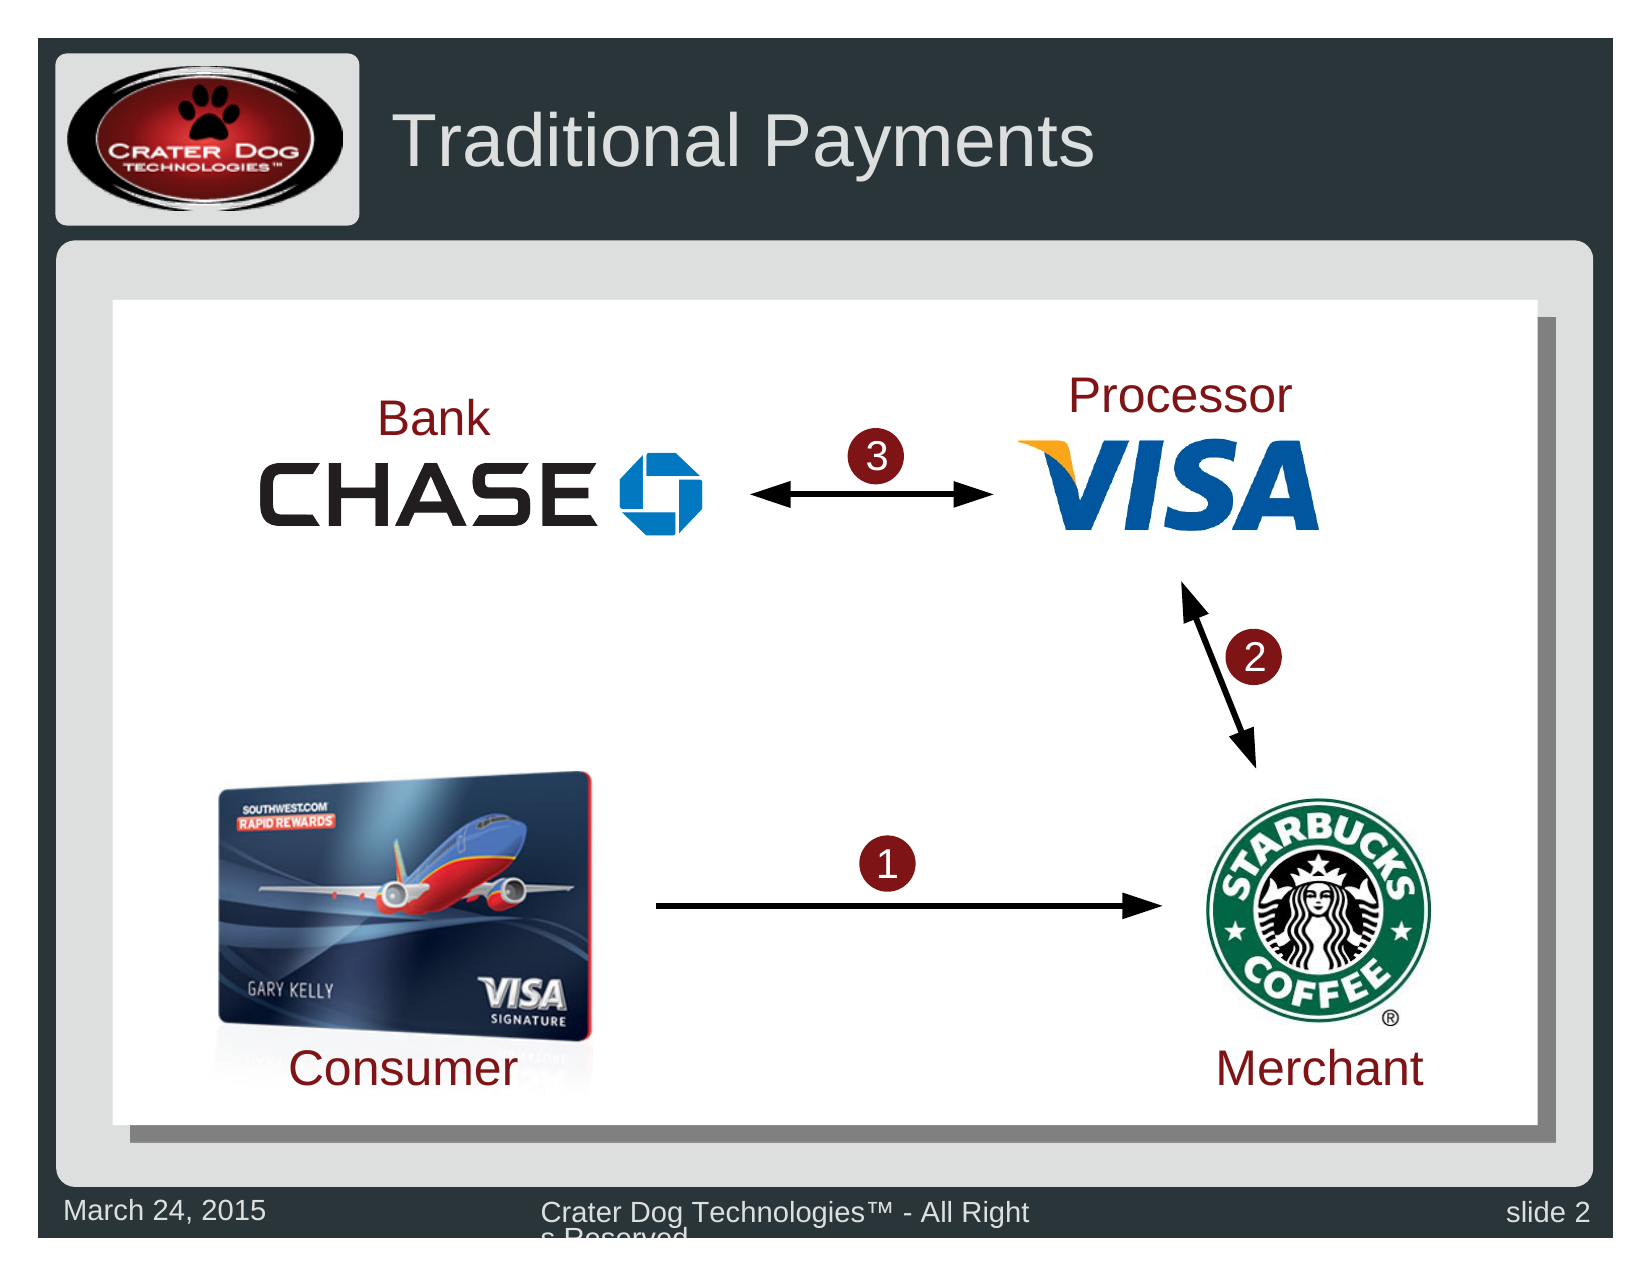

# Traditional Payments
Processor
Bank
3
2
1
Consumer
Merchant
Crater Dog Technologies™ - All Rights Reserved
2